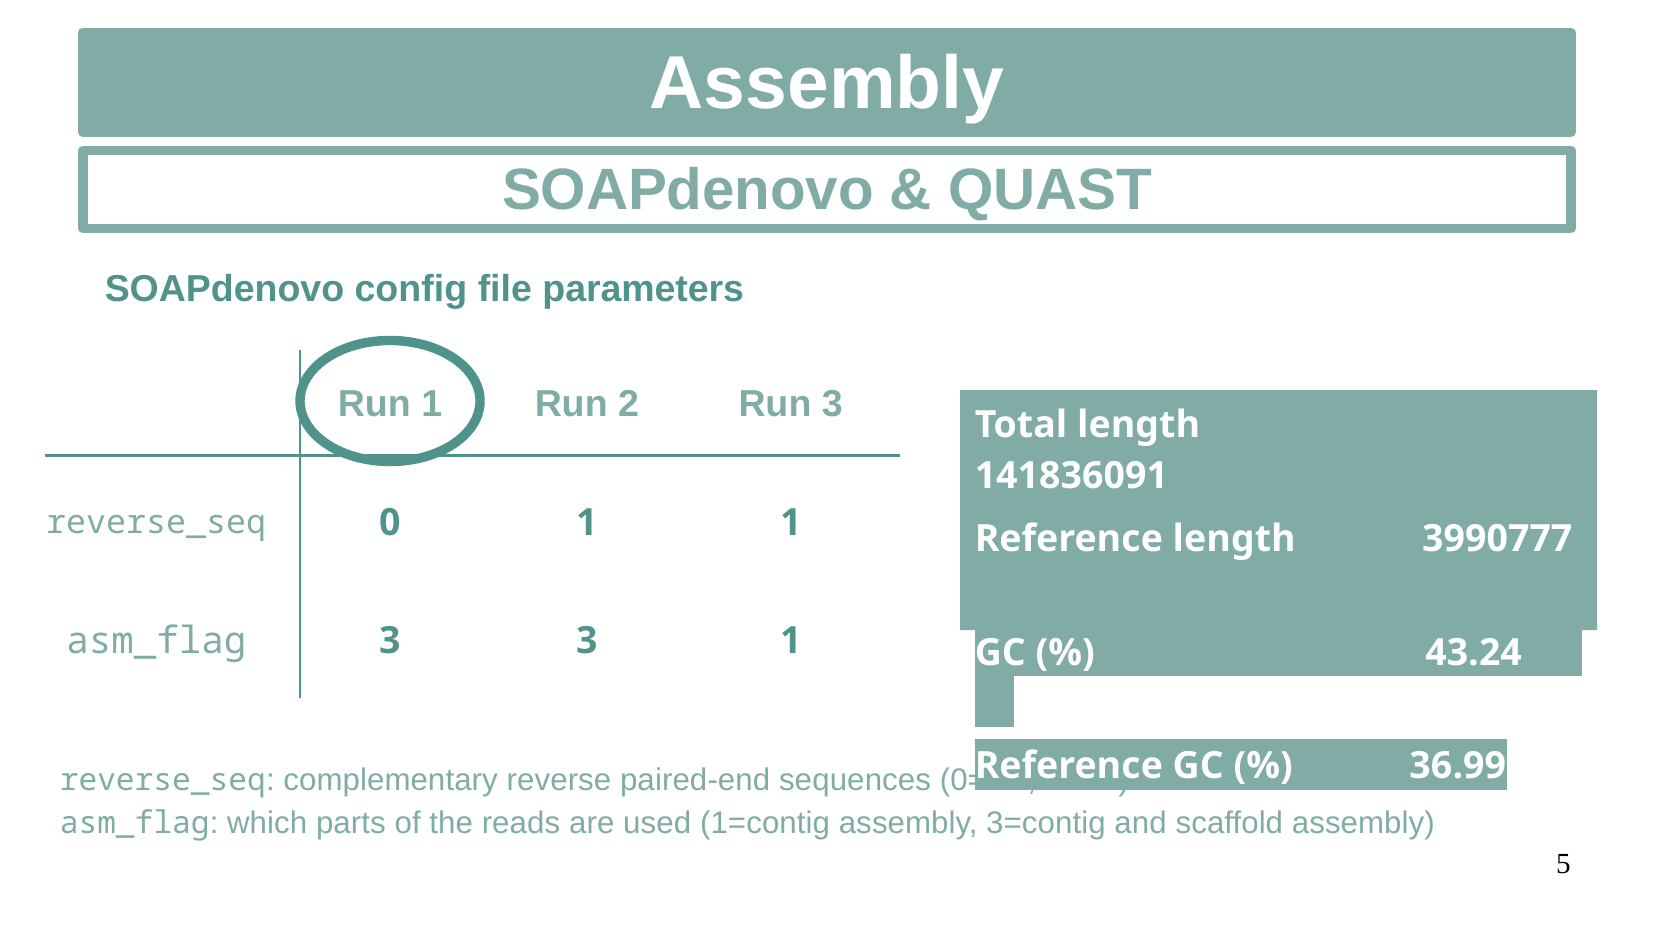

# Assembly
SOAPdenovo & QUAST
SOAPdenovo config file parameters
| | Run 1 | Run 2 | Run 3 |
| --- | --- | --- | --- |
| reverse\_seq | 0 | 1 | 1 |
| asm\_flag | 3 | 3 | 1 |
Total length 141836091
Reference length 3990777
GC (%) 43.24
Reference GC (%) 36.99
reverse_seq: complementary reverse paired-end sequences (0=FR, 1=FF)
asm_flag: which parts of the reads are used (1=contig assembly, 3=contig and scaffold assembly)
5